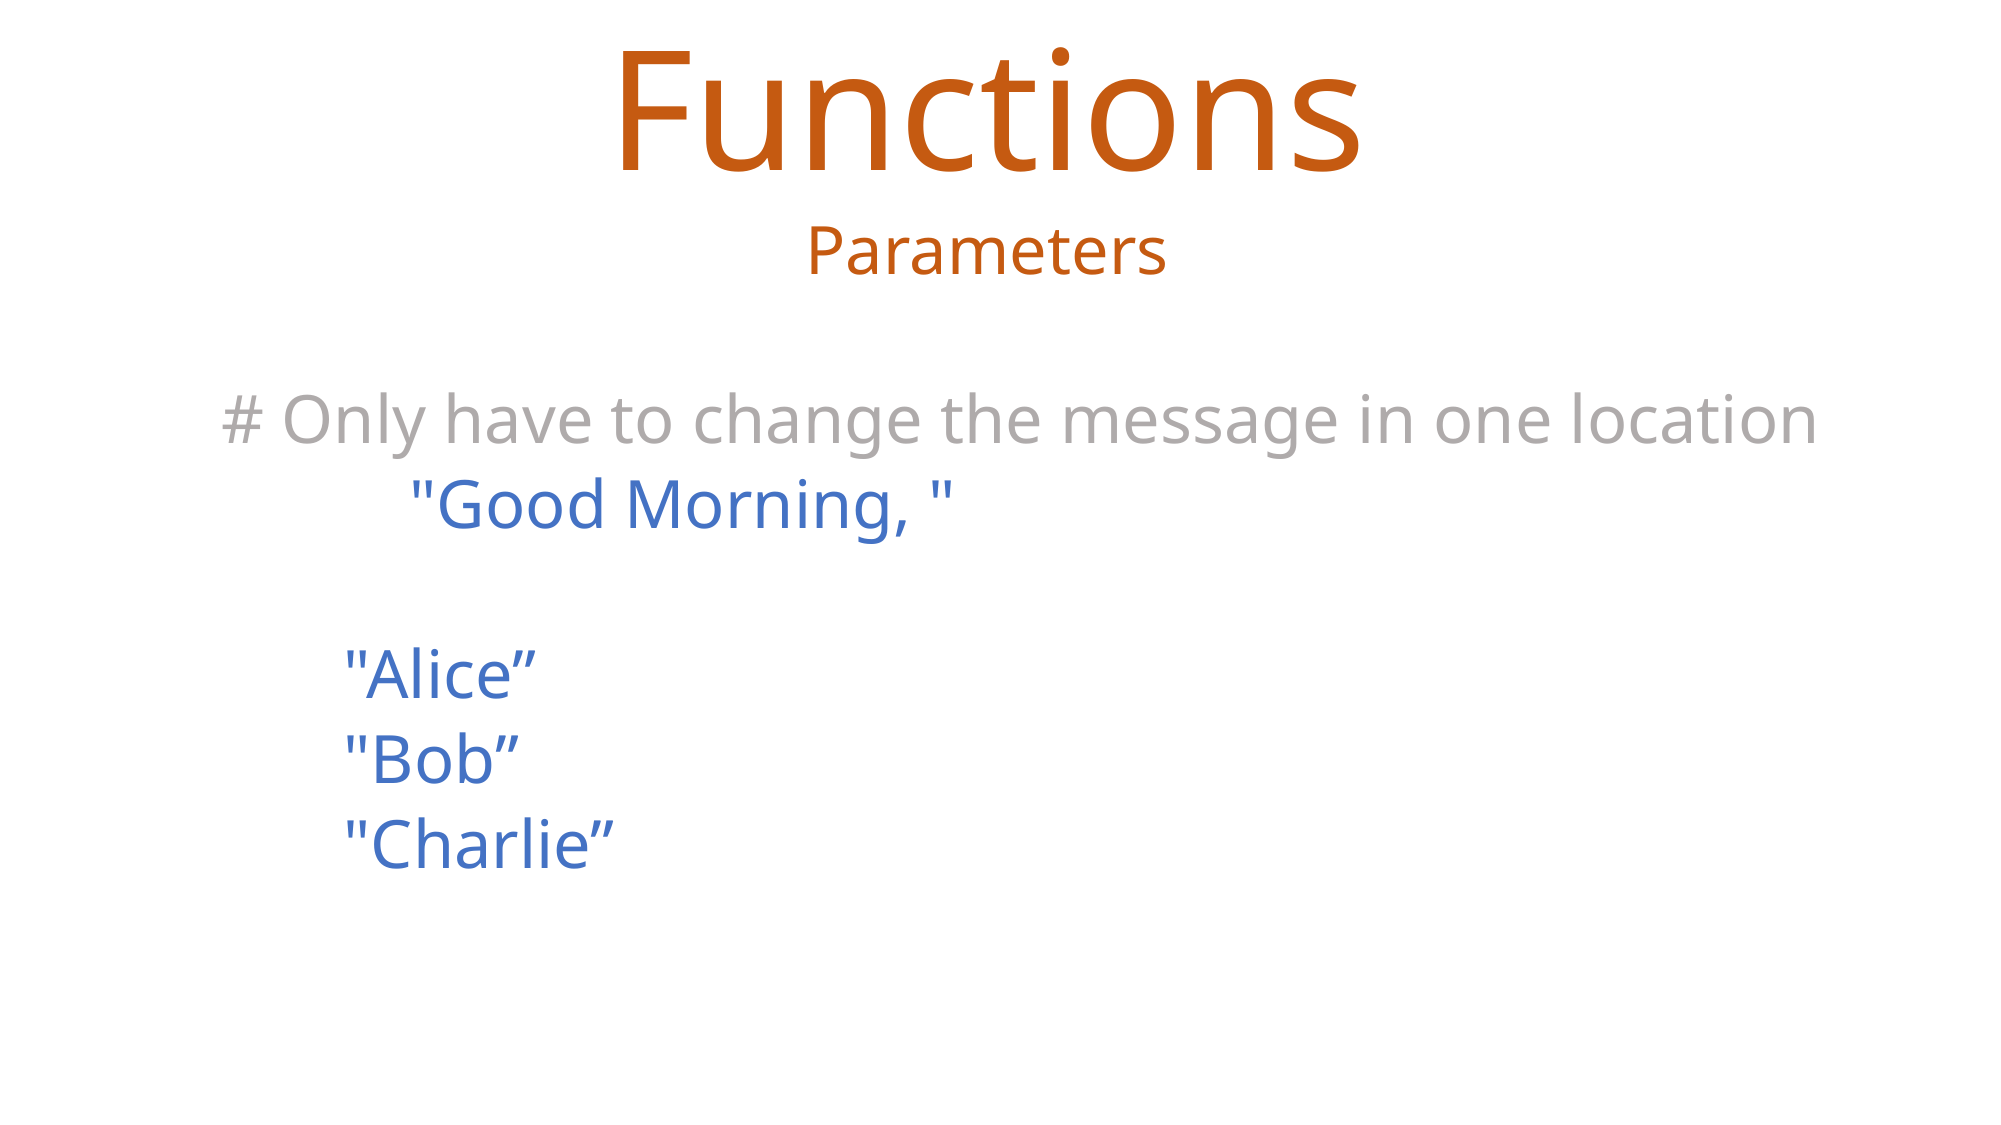

# Functions
Parameters
def hello(name):
 # Only have to change the message in one location
 print( "Good Morning, " + name)
hello( "Alice” )
hello( "Bob” )
hello( "Charlie” )